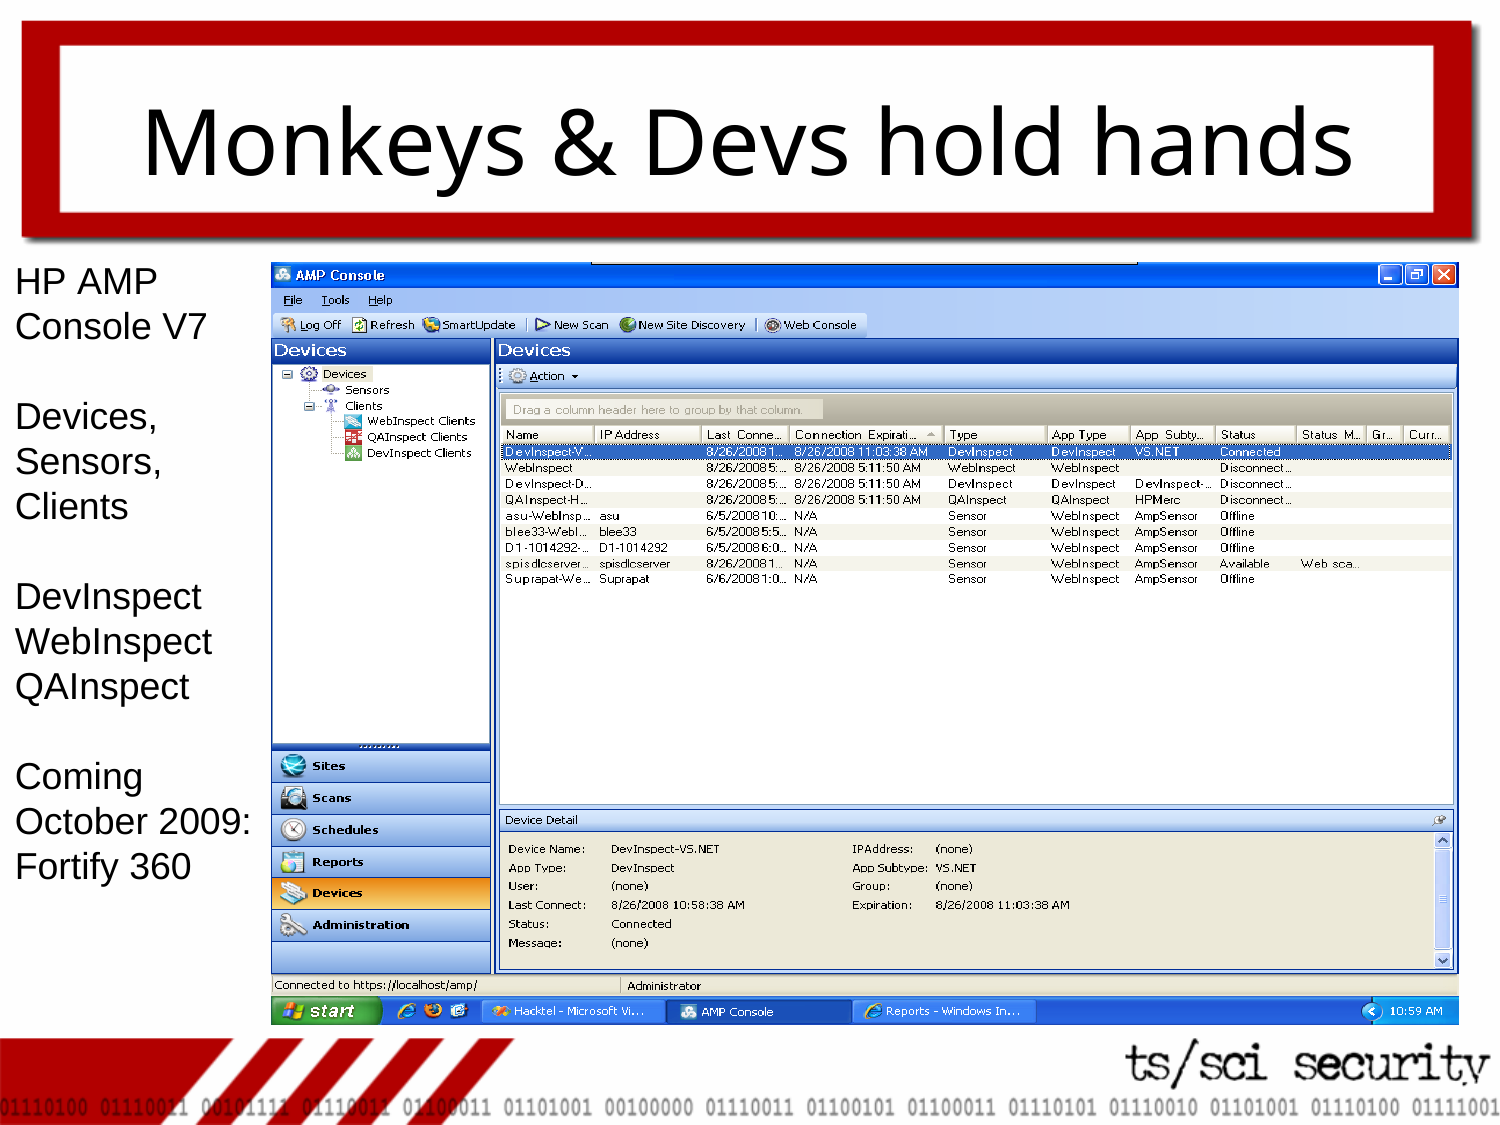

# Monkeys & Devs hold hands
HP AMP Console V7
Devices,
Sensors,
Clients
DevInspect
WebInspect
QAInspect
Coming October 2009:
Fortify 360